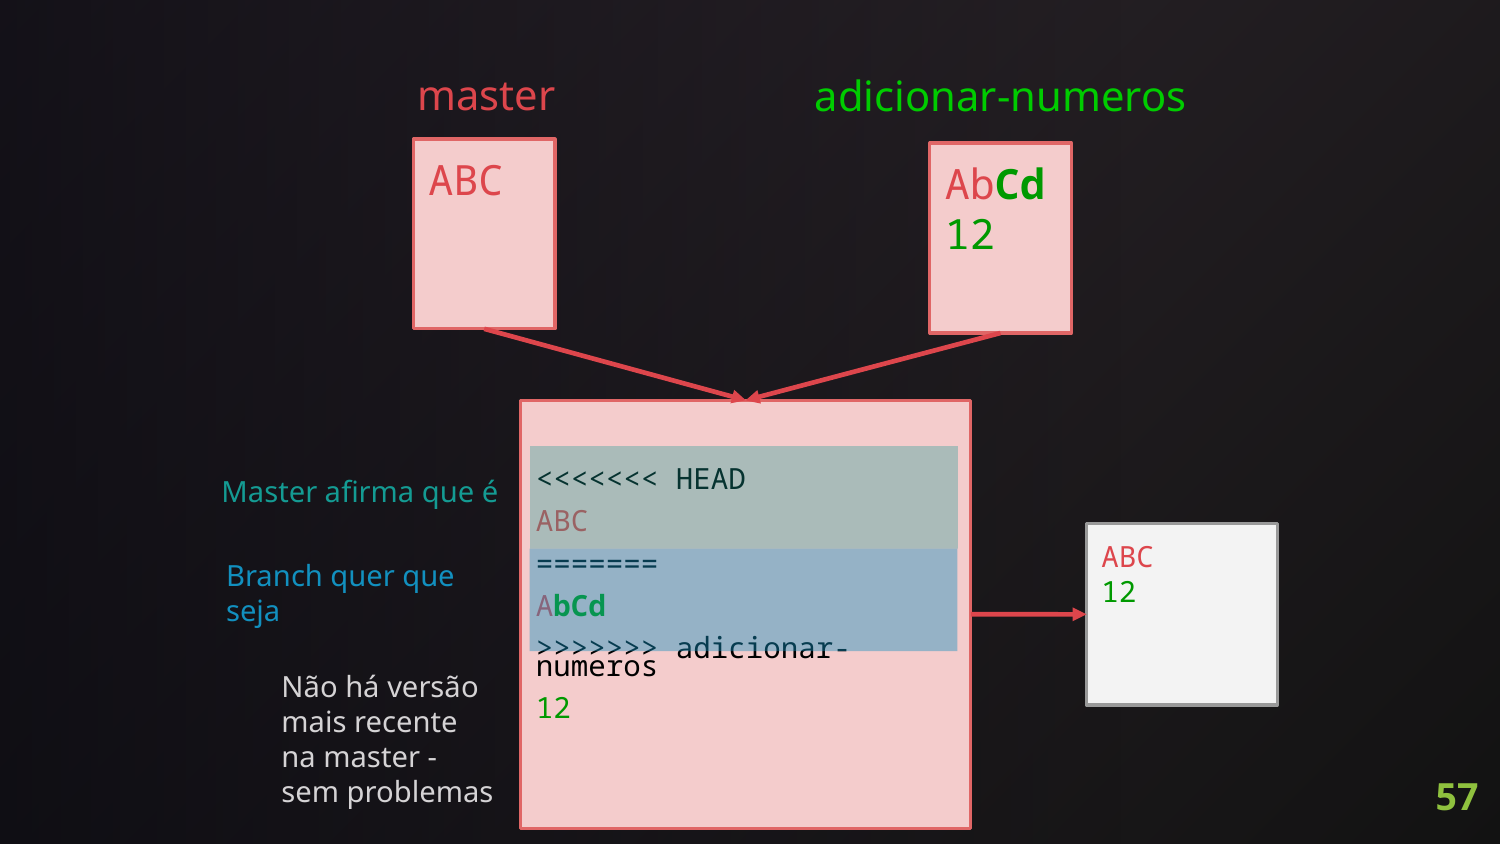

master
adicionar-numeros
ABC
AbCd
12
<<<<<<< HEAD
ABC
=======
AbCd
>>>>>>> adicionar-numeros
12
Master afirma que é
ABC
12
Branch quer que seja
Não há versão mais recente na master - sem problemas